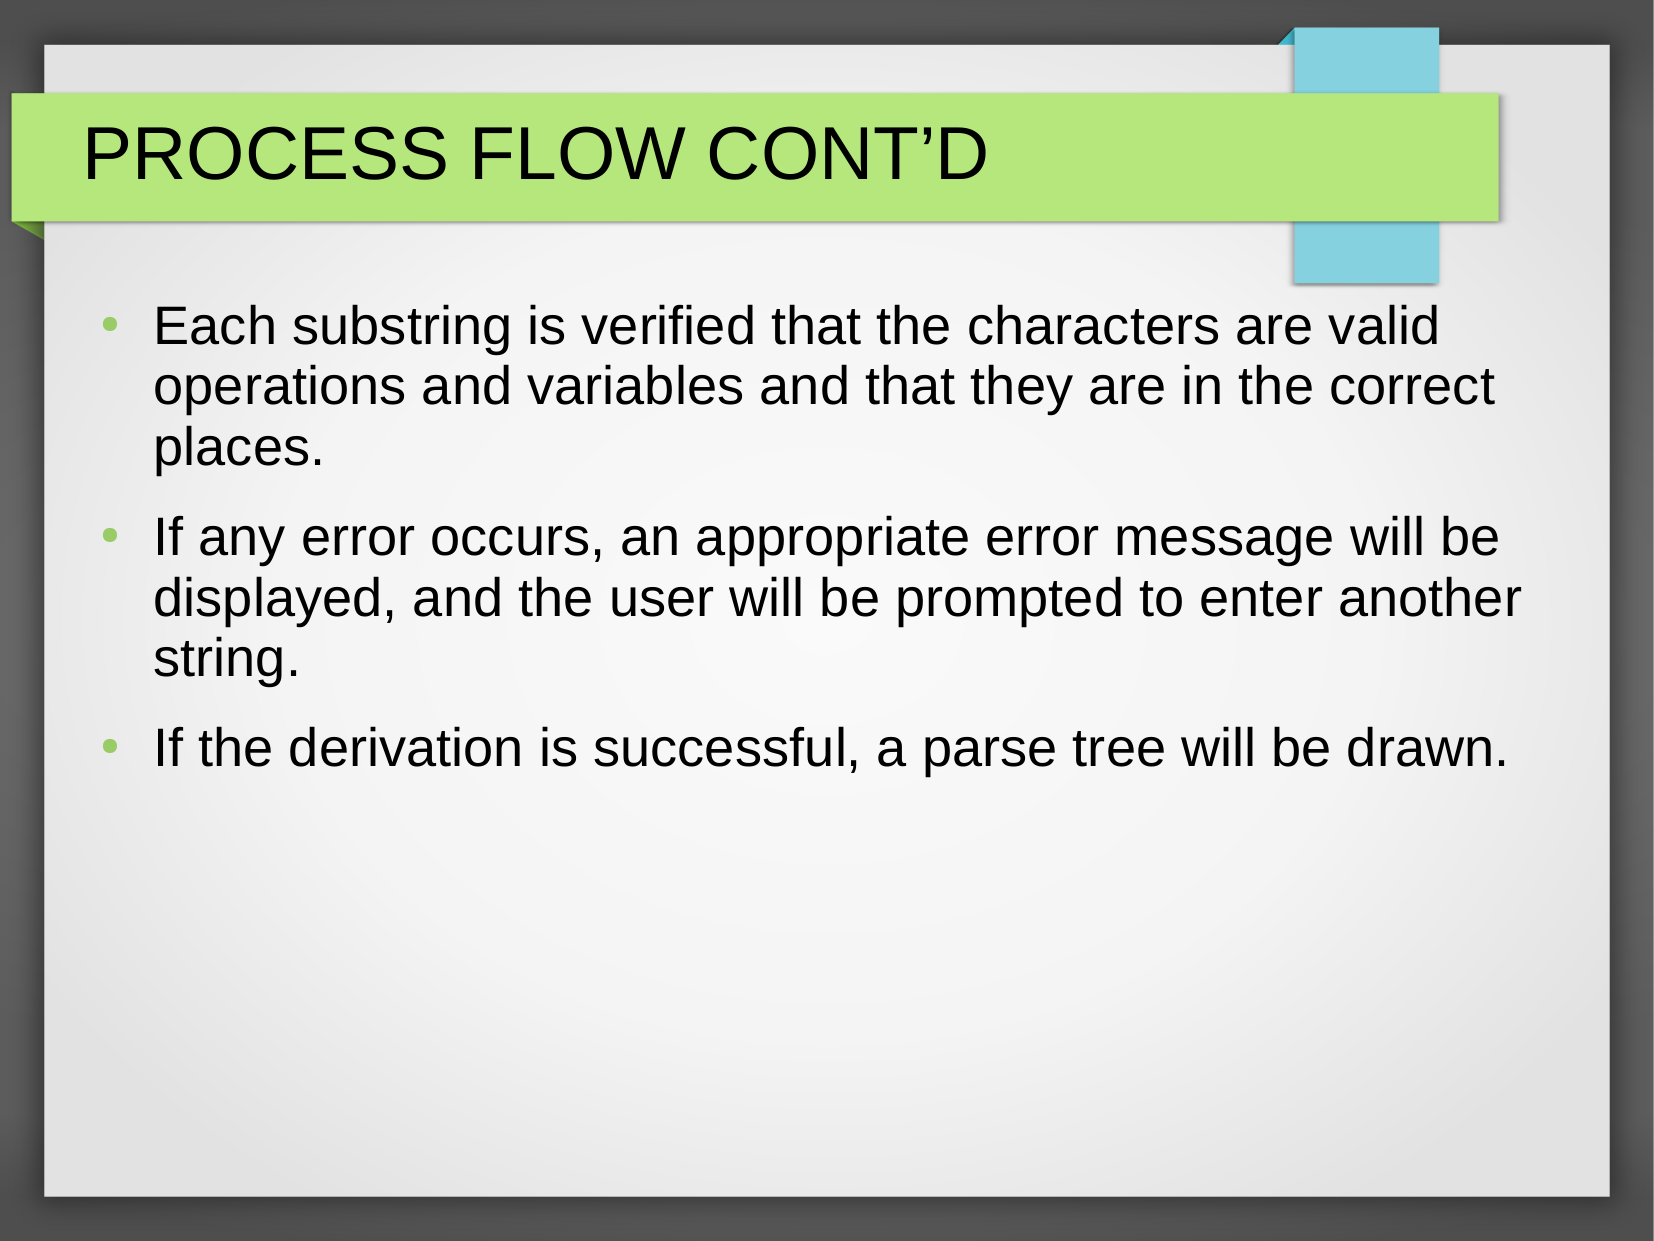

# PROCESS FLOW CONT’D
Each substring is verified that the characters are valid operations and variables and that they are in the correct places.
If any error occurs, an appropriate error message will be displayed, and the user will be prompted to enter another string.
If the derivation is successful, a parse tree will be drawn.